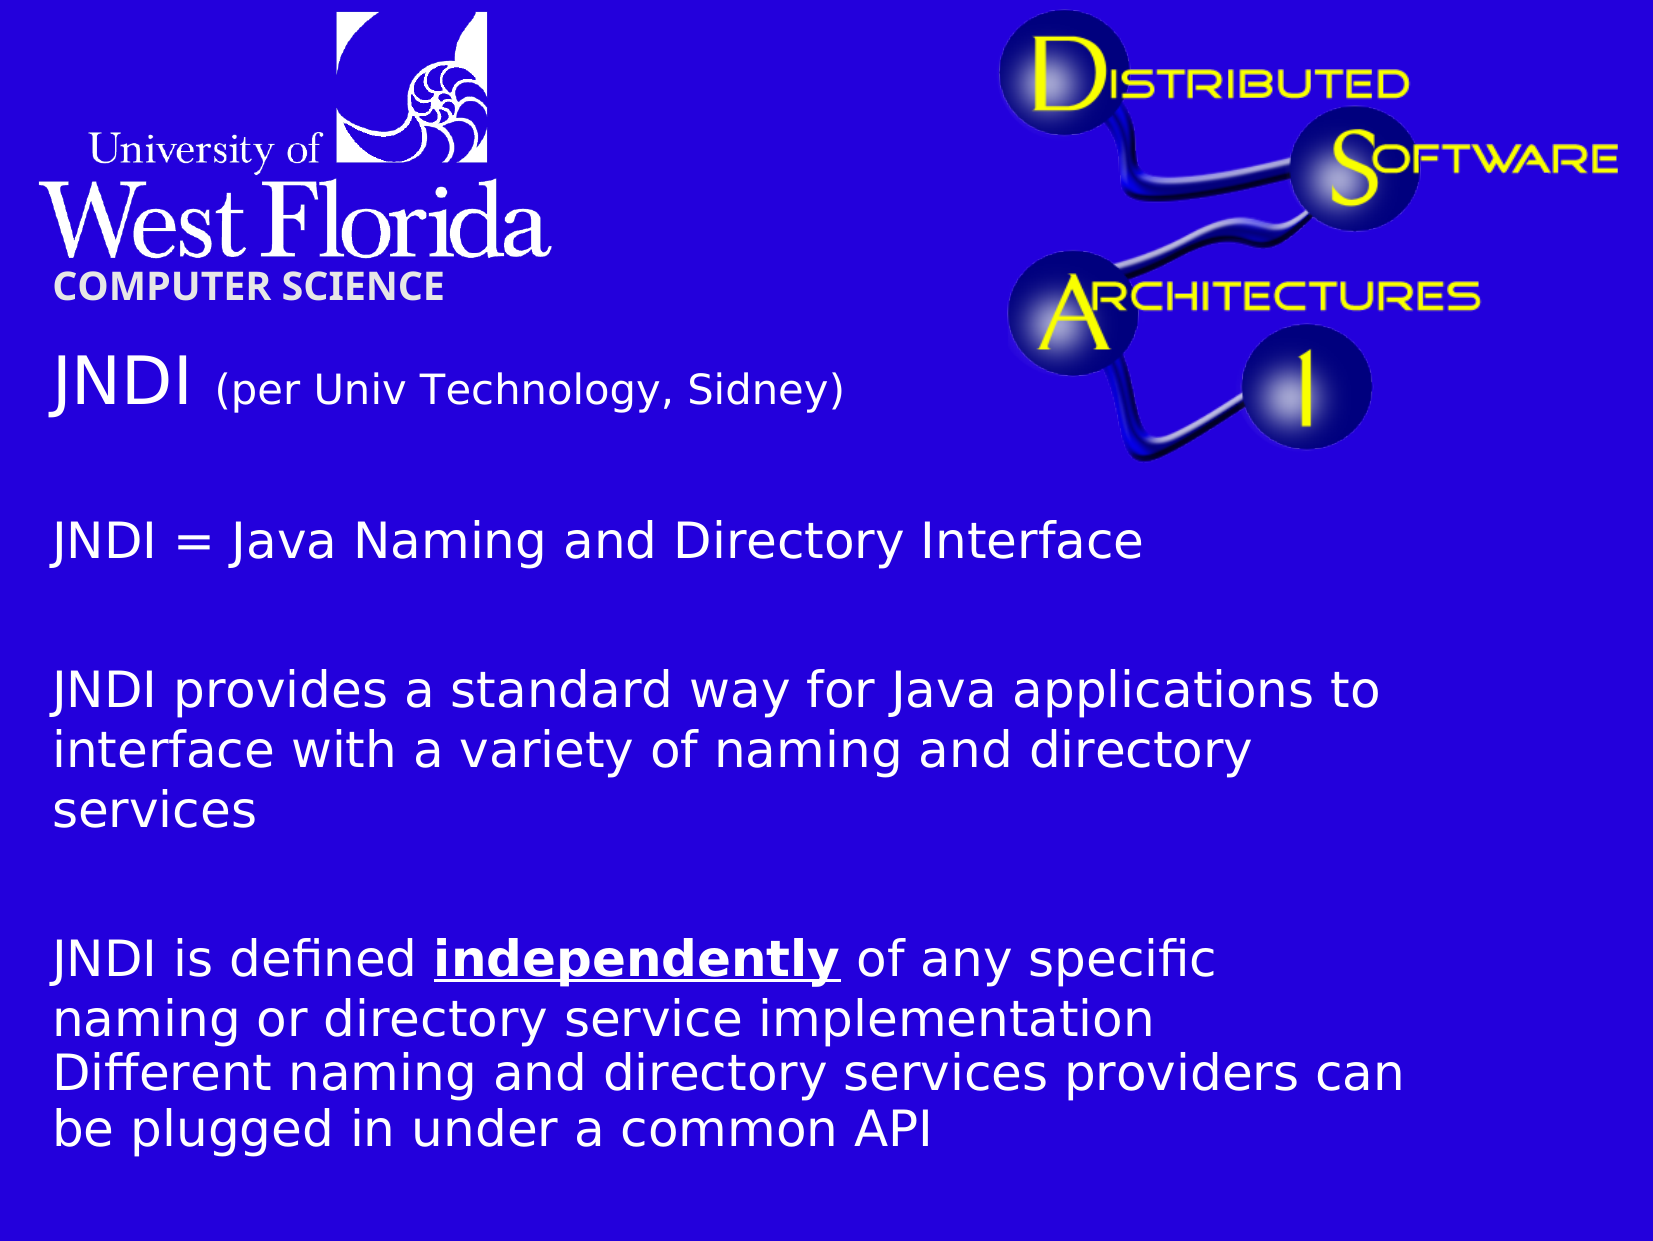

COMPUTER SCIENCE
JNDI (per Univ Technology, Sidney)
JNDI = Java Naming and Directory Interface
JNDI provides a standard way for Java applications to interface with a variety of naming and directory services
JNDI is defined independently of any specific naming or directory service implementation
Different naming and directory services providers can be plugged in under a common API